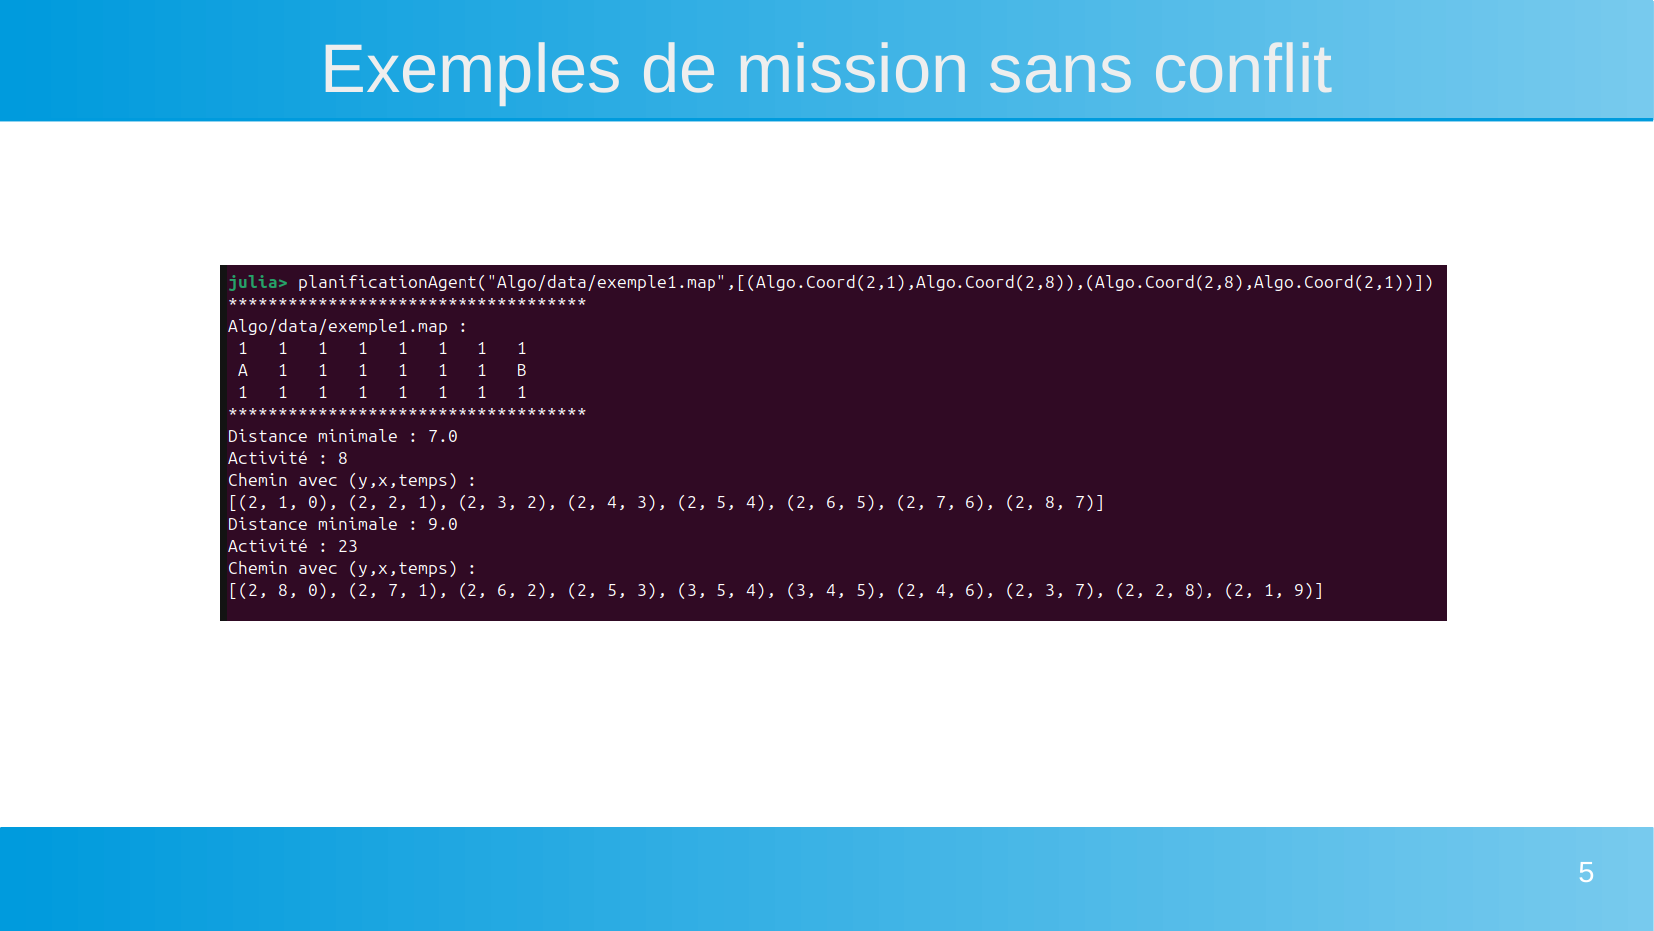

# Exemples de mission sans conflit
5